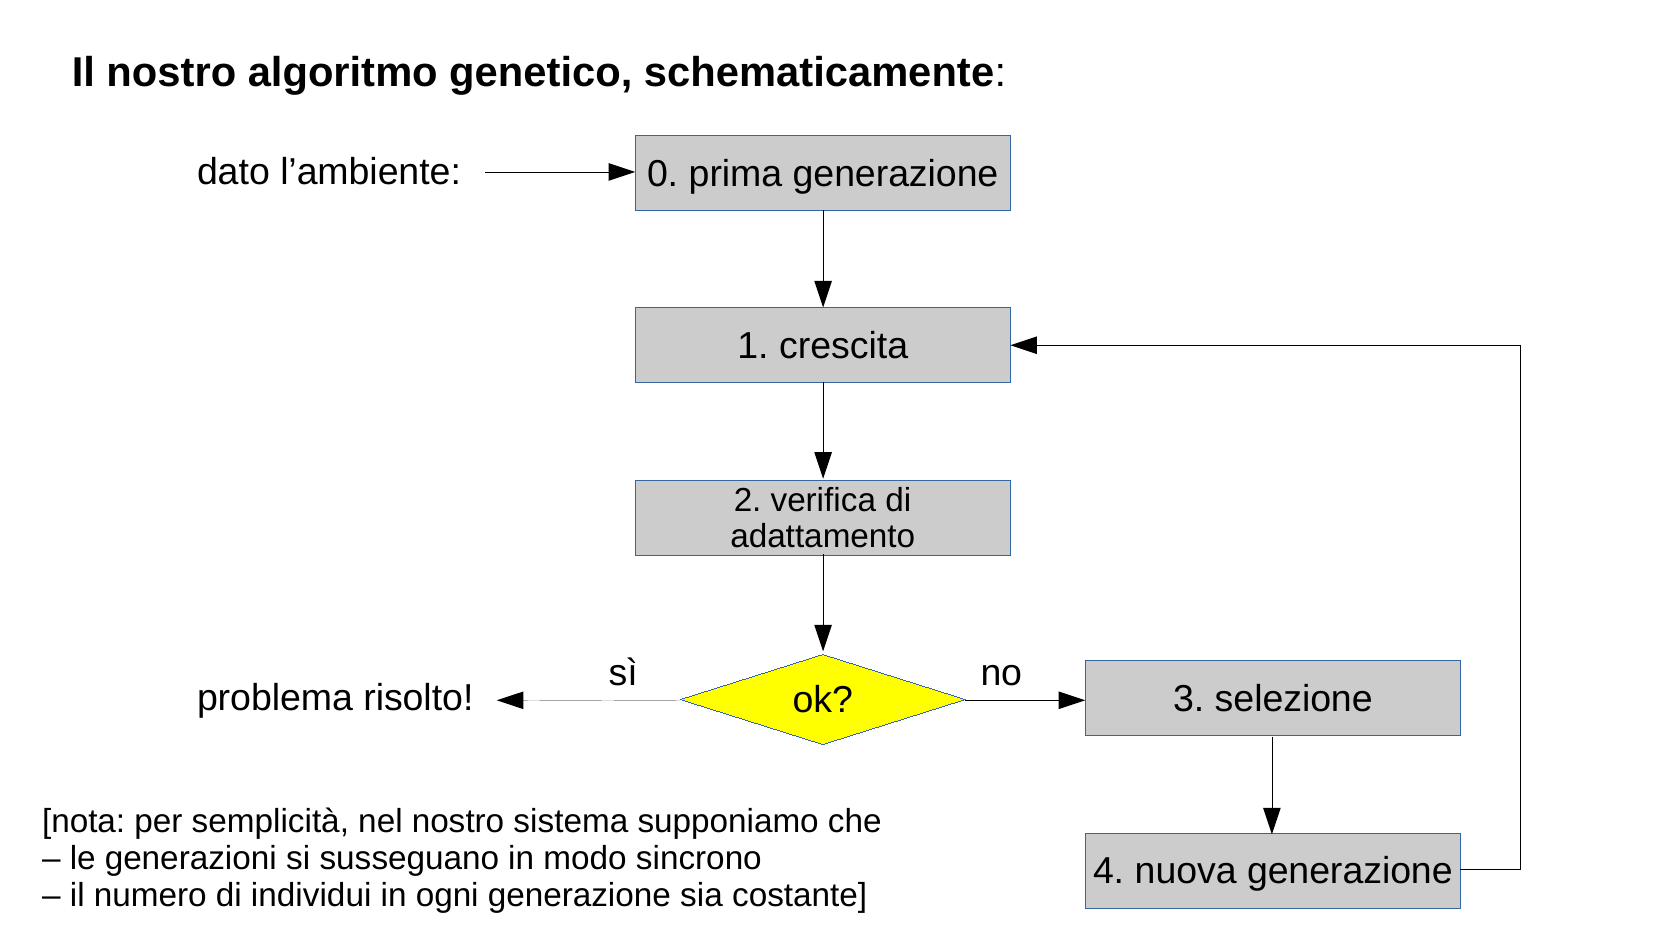

# Il nostro algoritmo genetico, schematicamente:
0. prima generazione
dato l’ambiente:
1. crescita
2. verifica di
adattamento
sì
no
ok?
3. selezione
problema risolto!
[nota: per semplicità, nel nostro sistema supponiamo che
– le generazioni si susseguano in modo sincrono
– il numero di individui in ogni generazione sia costante]
4. nuova generazione